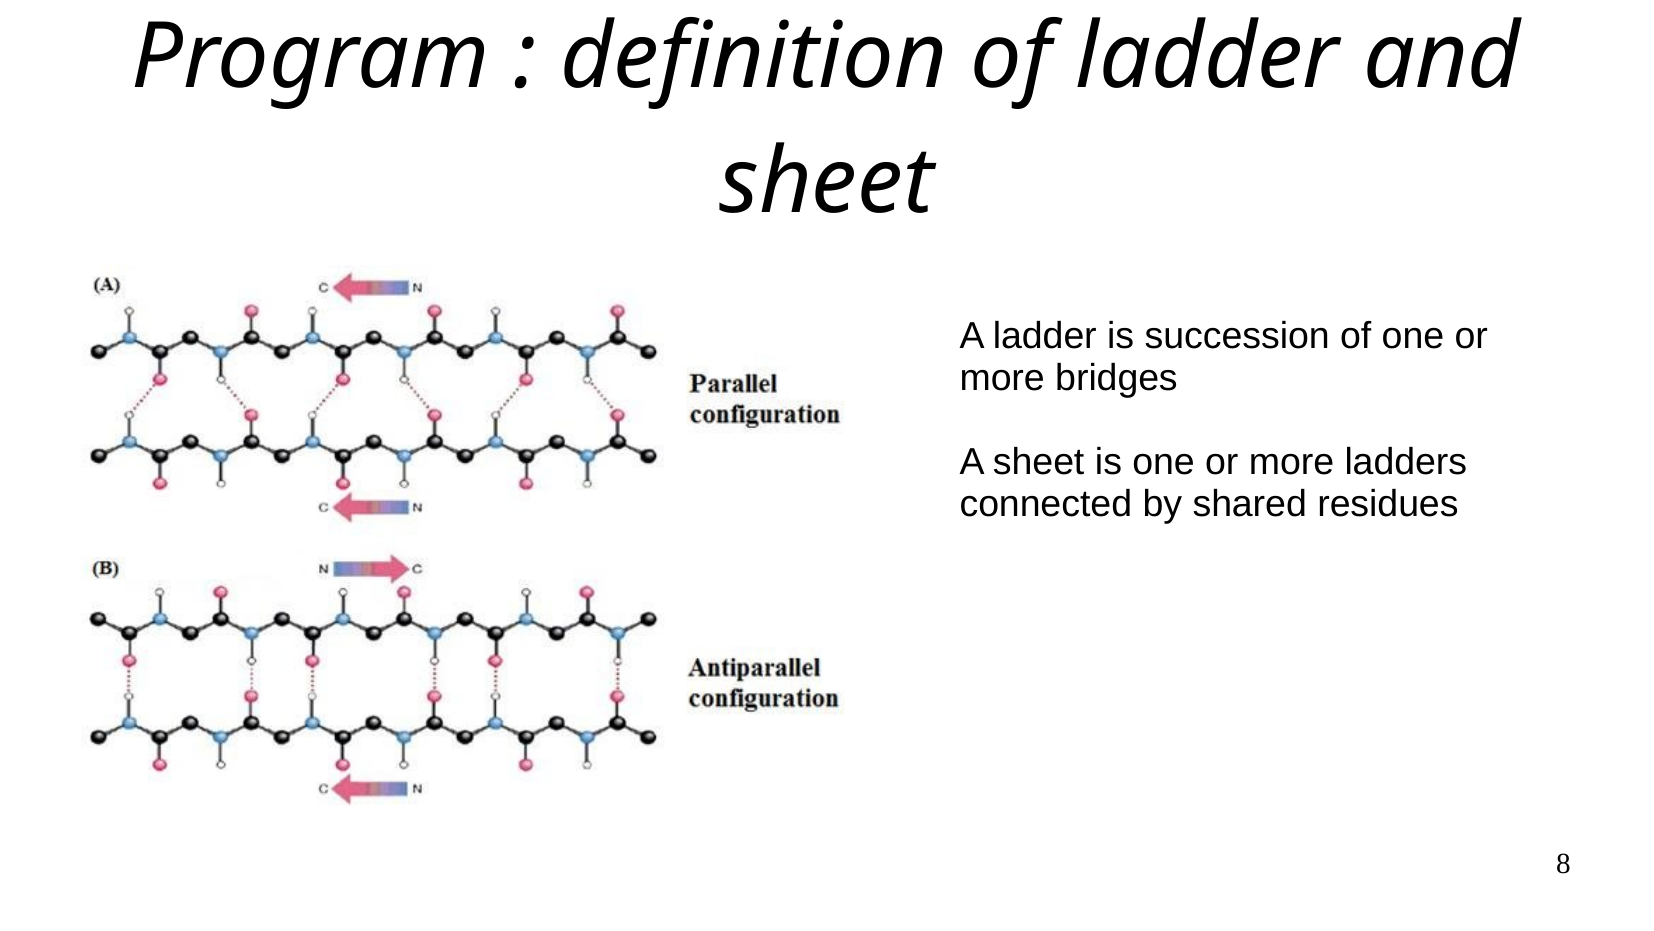

# Program : definition of ladder and sheet
A ladder is succession of one or more bridges
A sheet is one or more ladders connected by shared residues
8